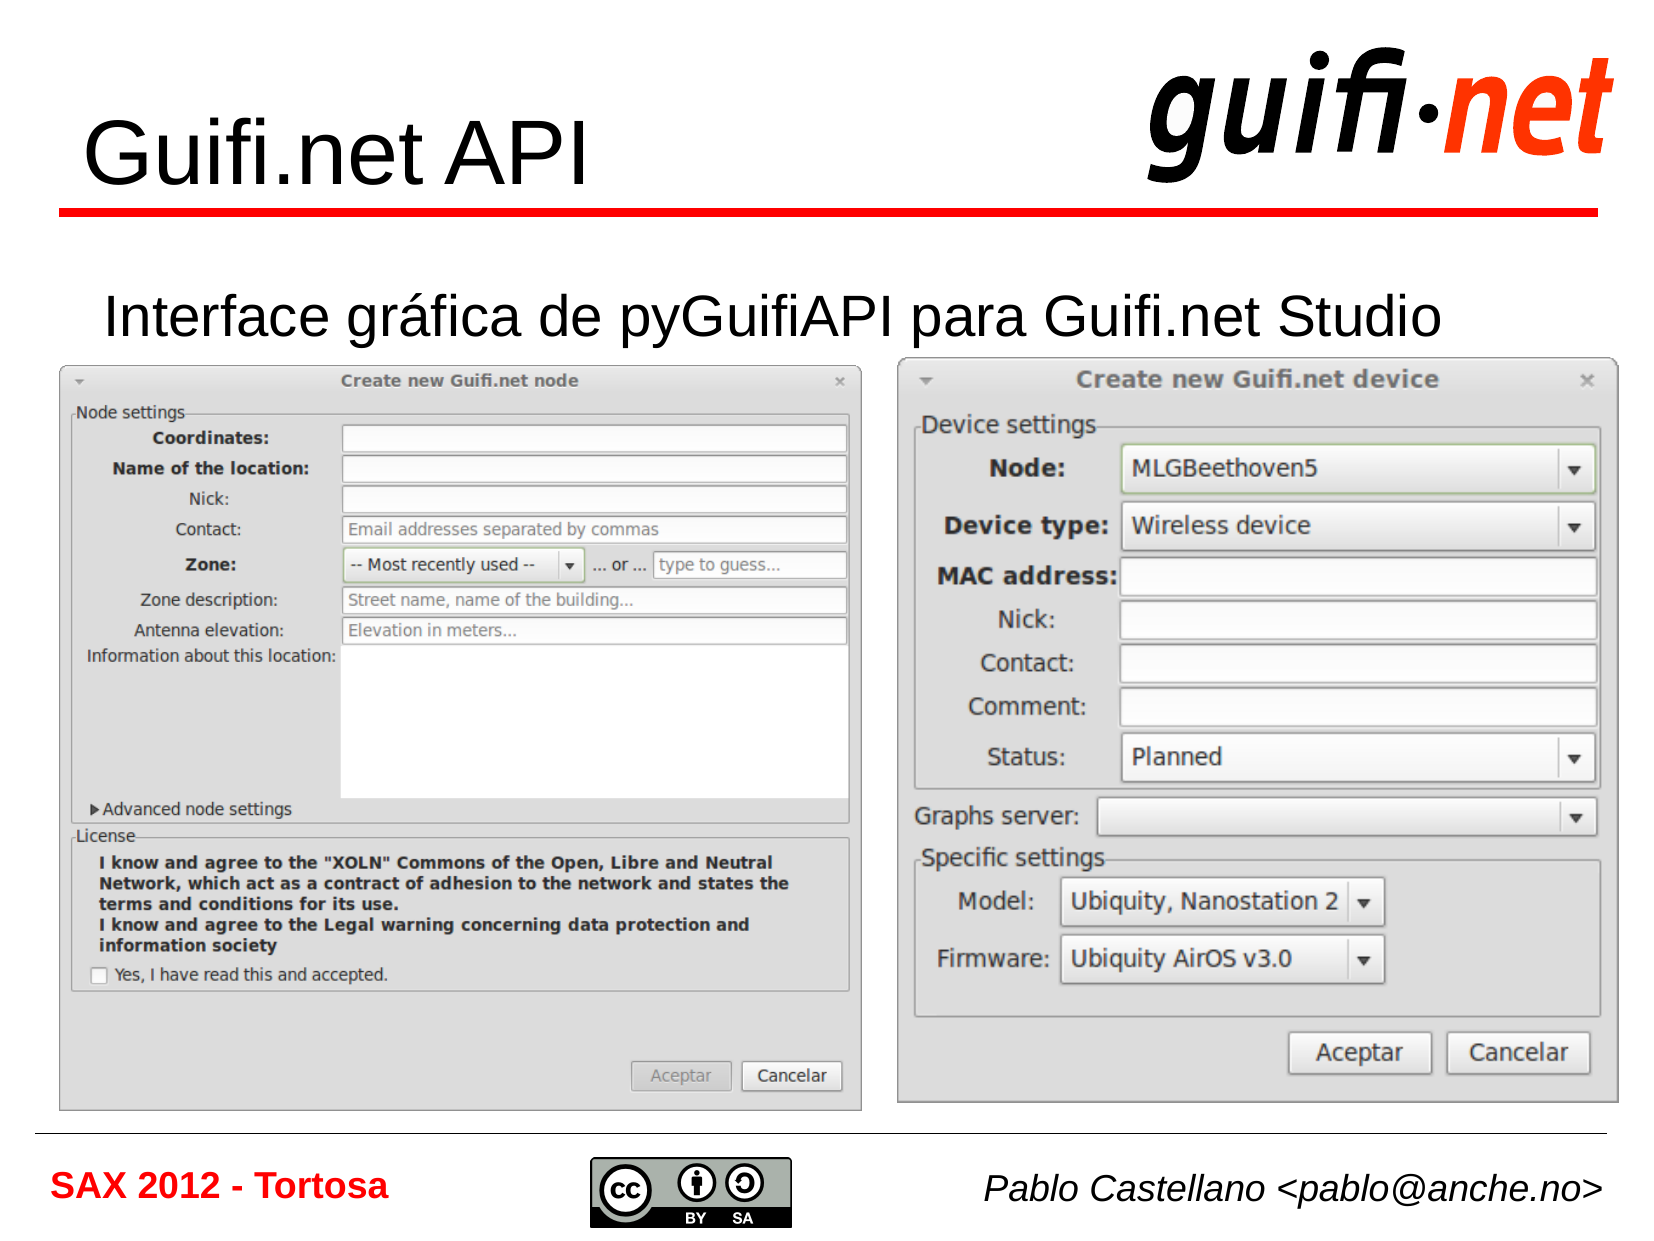

# Guifi.net API
Interface gráfica de pyGuifiAPI para Guifi.net Studio
SAX 2012 - Tortosa
Pablo Castellano <pablo@anche.no>